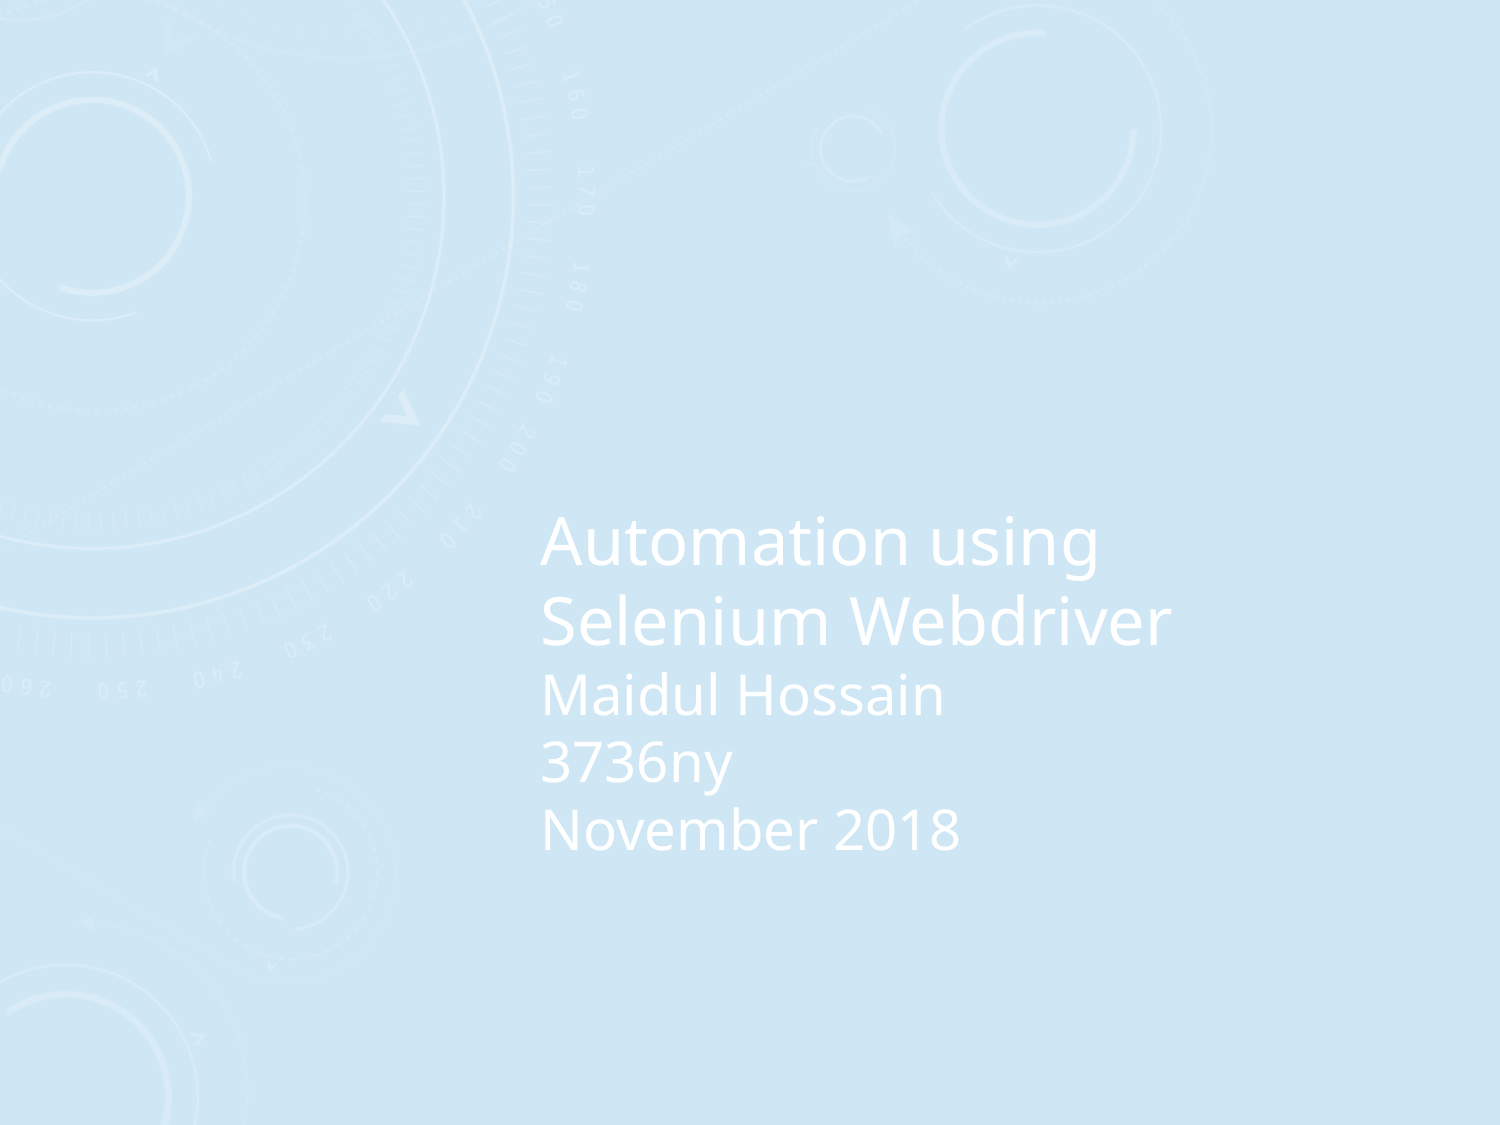

# Automation using Selenium Webdriver Maidul Hossain 3736ny November 2018